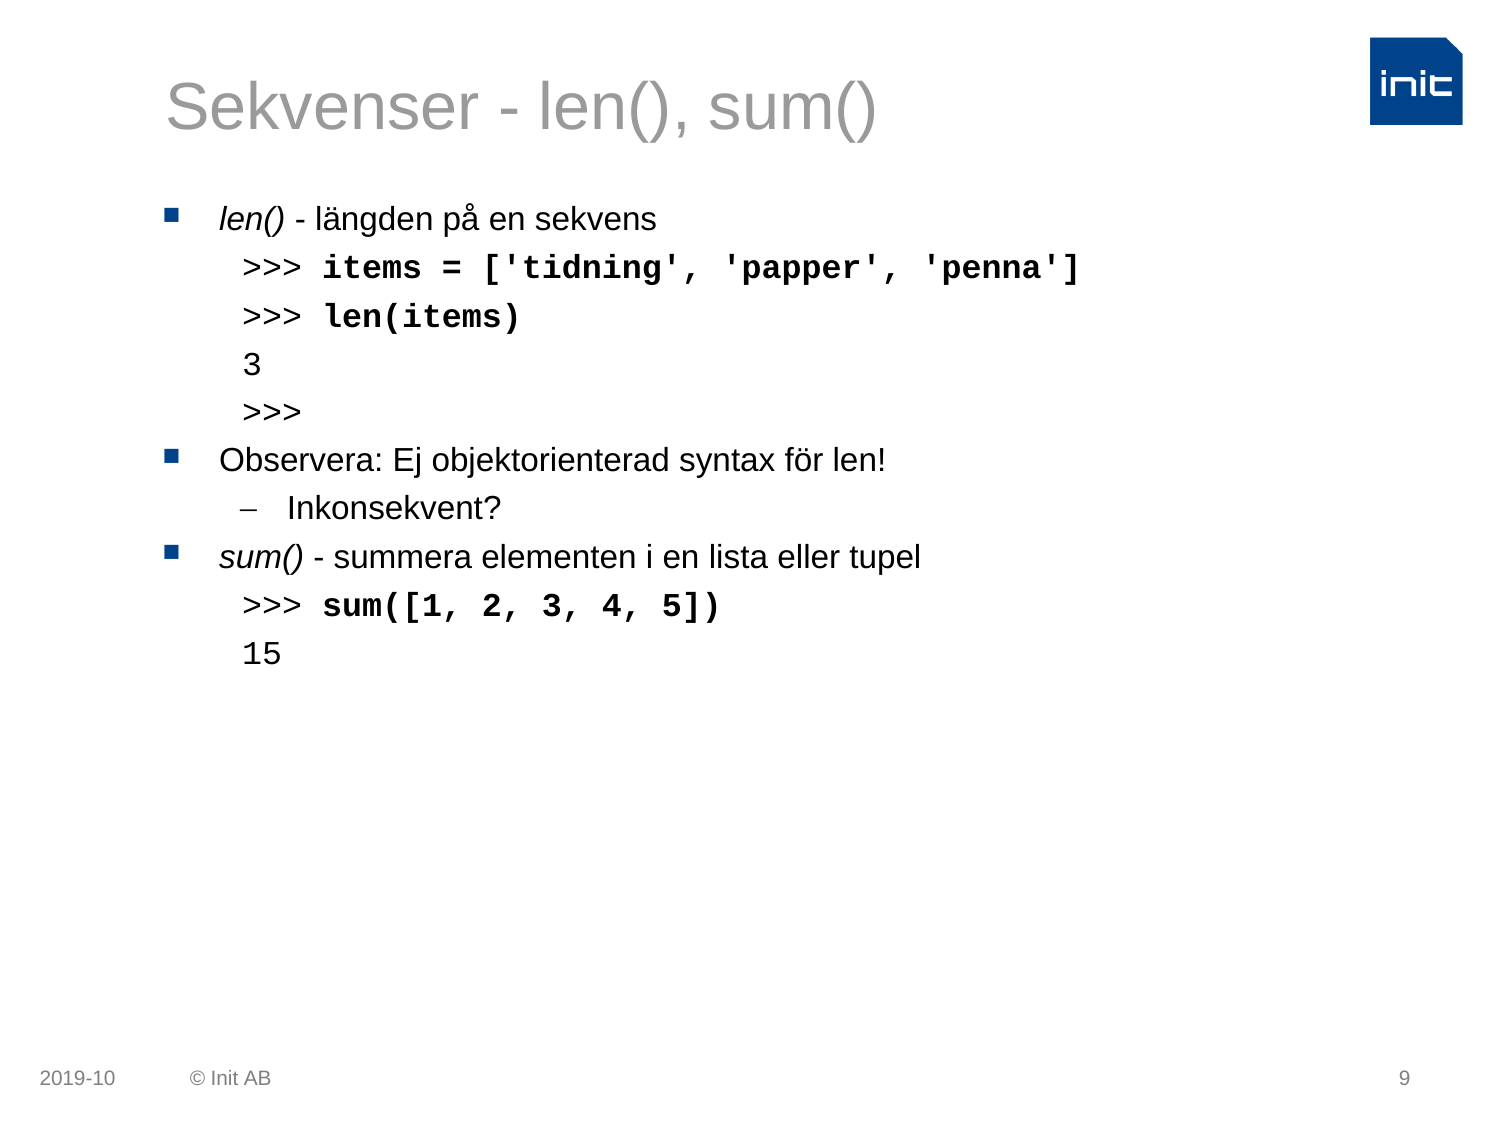

Sekvenser - len(), sum()
len() - längden på en sekvens
>>> items = ['tidning', 'papper', 'penna']
>>> len(items)
3
>>>
Observera: Ej objektorienterad syntax för len!
Inkonsekvent?
sum() - summera elementen i en lista eller tupel
>>> sum([1, 2, 3, 4, 5])
15
2019-10
© Init AB